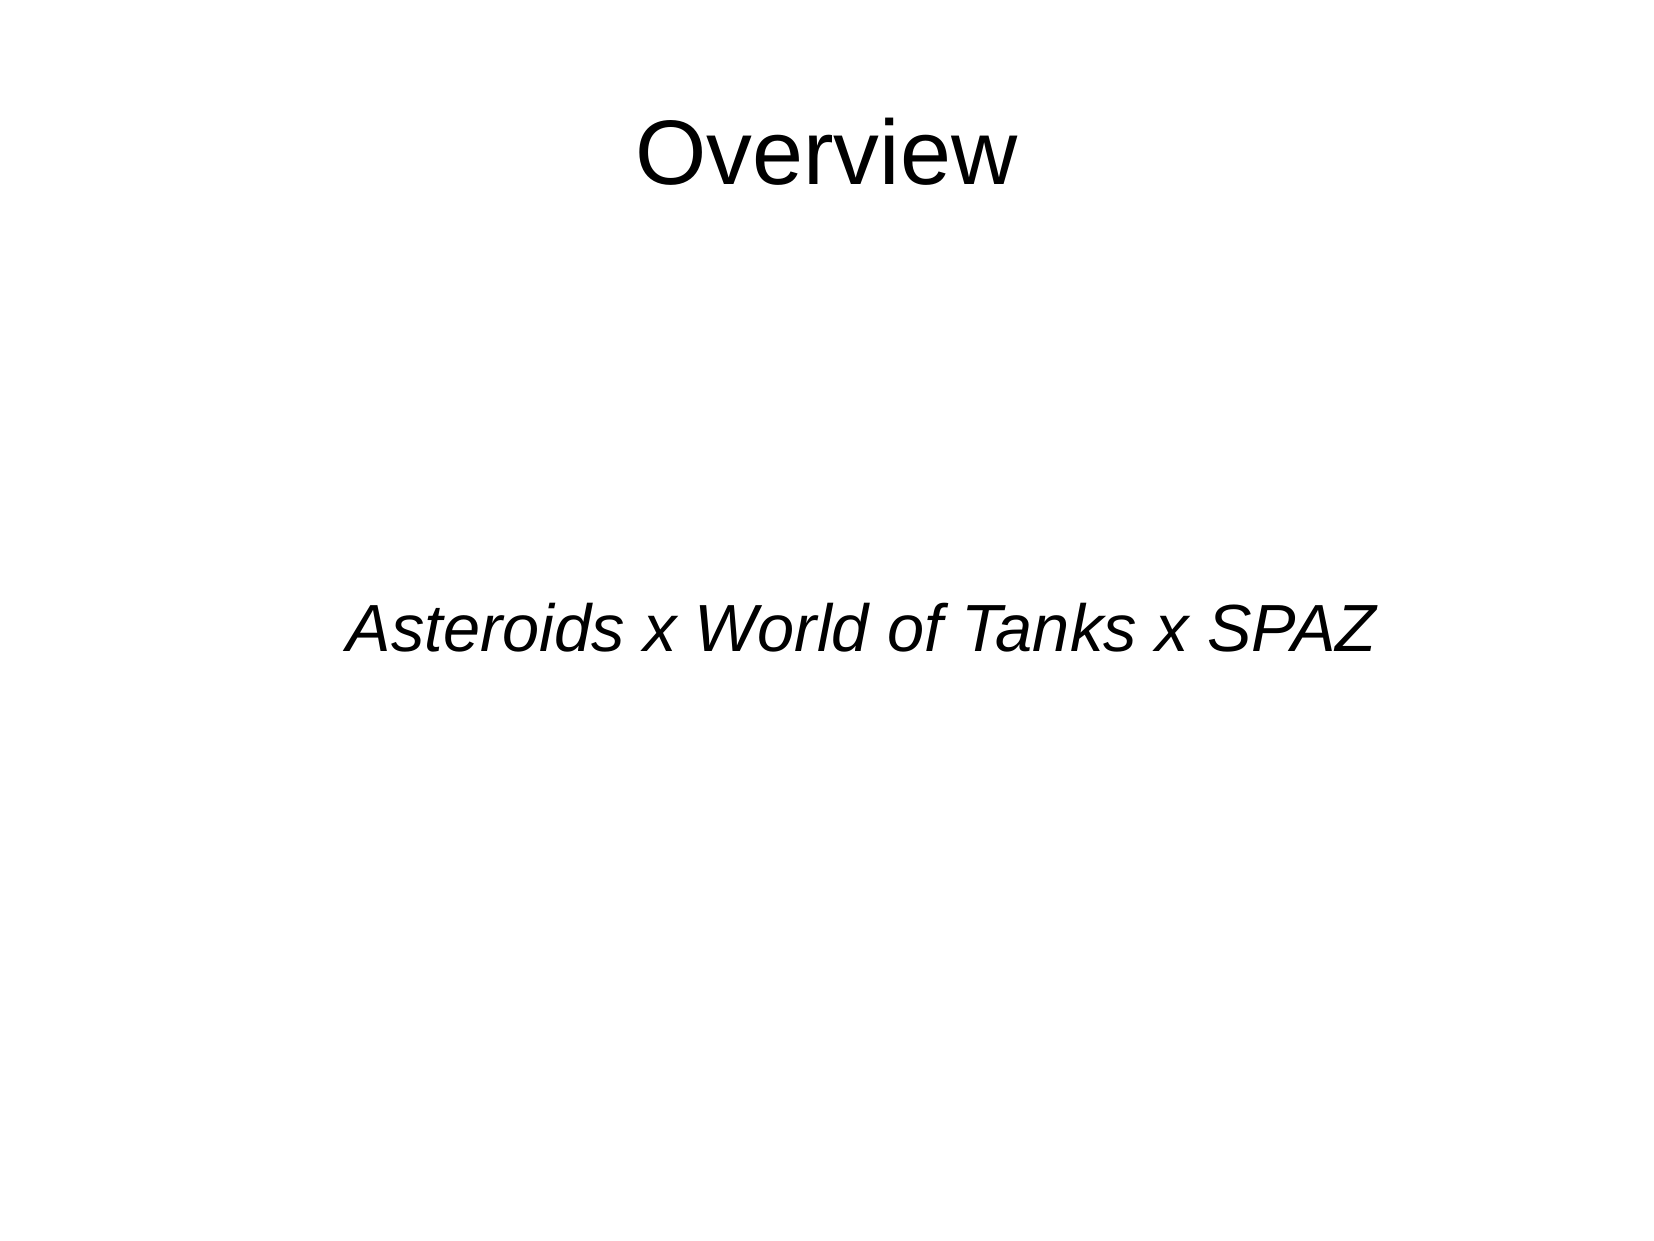

# Overview
Asteroids x World of Tanks x SPAZ